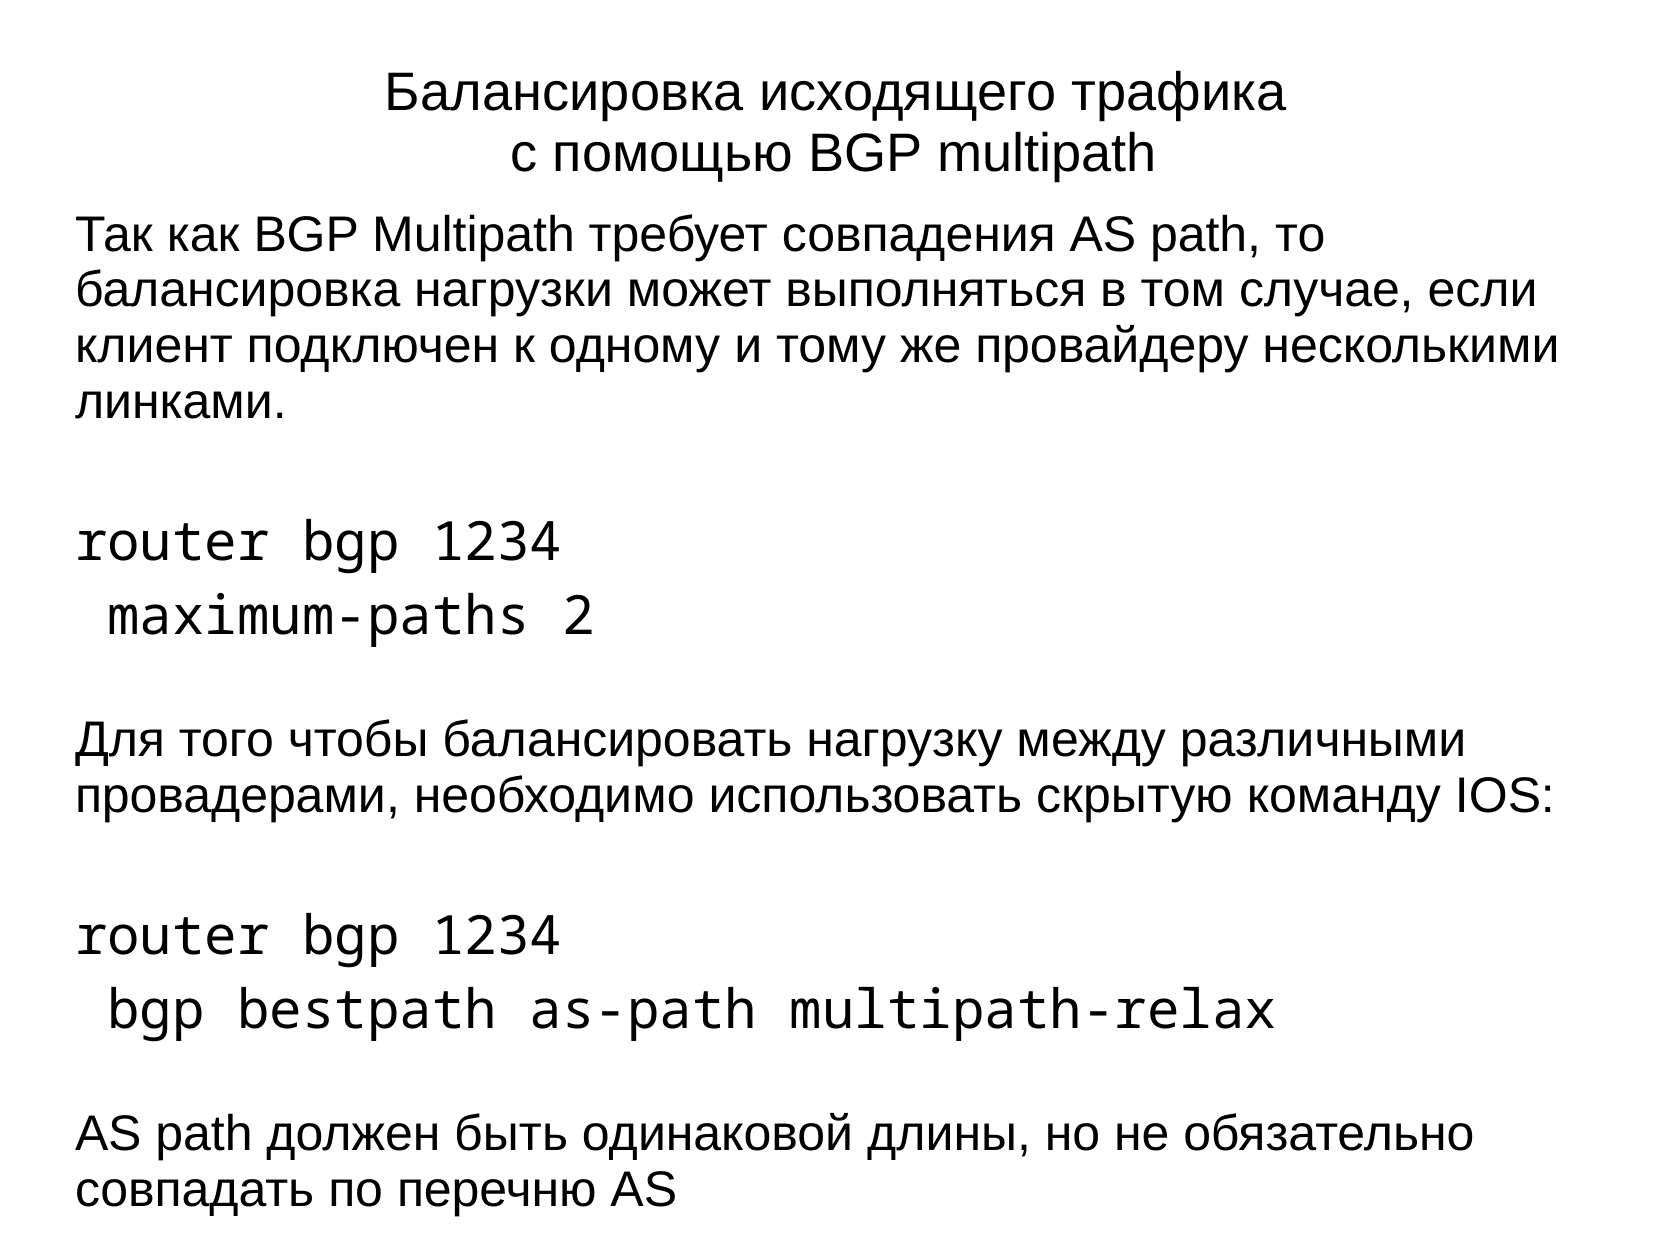

Балансировка исходящего трафика
 с помощью BGP multipath
# Так как BGP Multipath требует совпадения AS path, то балансировка нагрузки может выполняться в том случае, если клиент подключен к одному и тому же провайдеру несколькими линками.
router bgp 1234
 maximum-paths 2
Для того чтобы балансировать нагрузку между различными провадерами, необходимо использовать скрытую команду IOS:
router bgp 1234
 bgp bestpath as-path multipath-relax
AS path должен быть одинаковой длины, но не обязательно совпадать по перечню AS